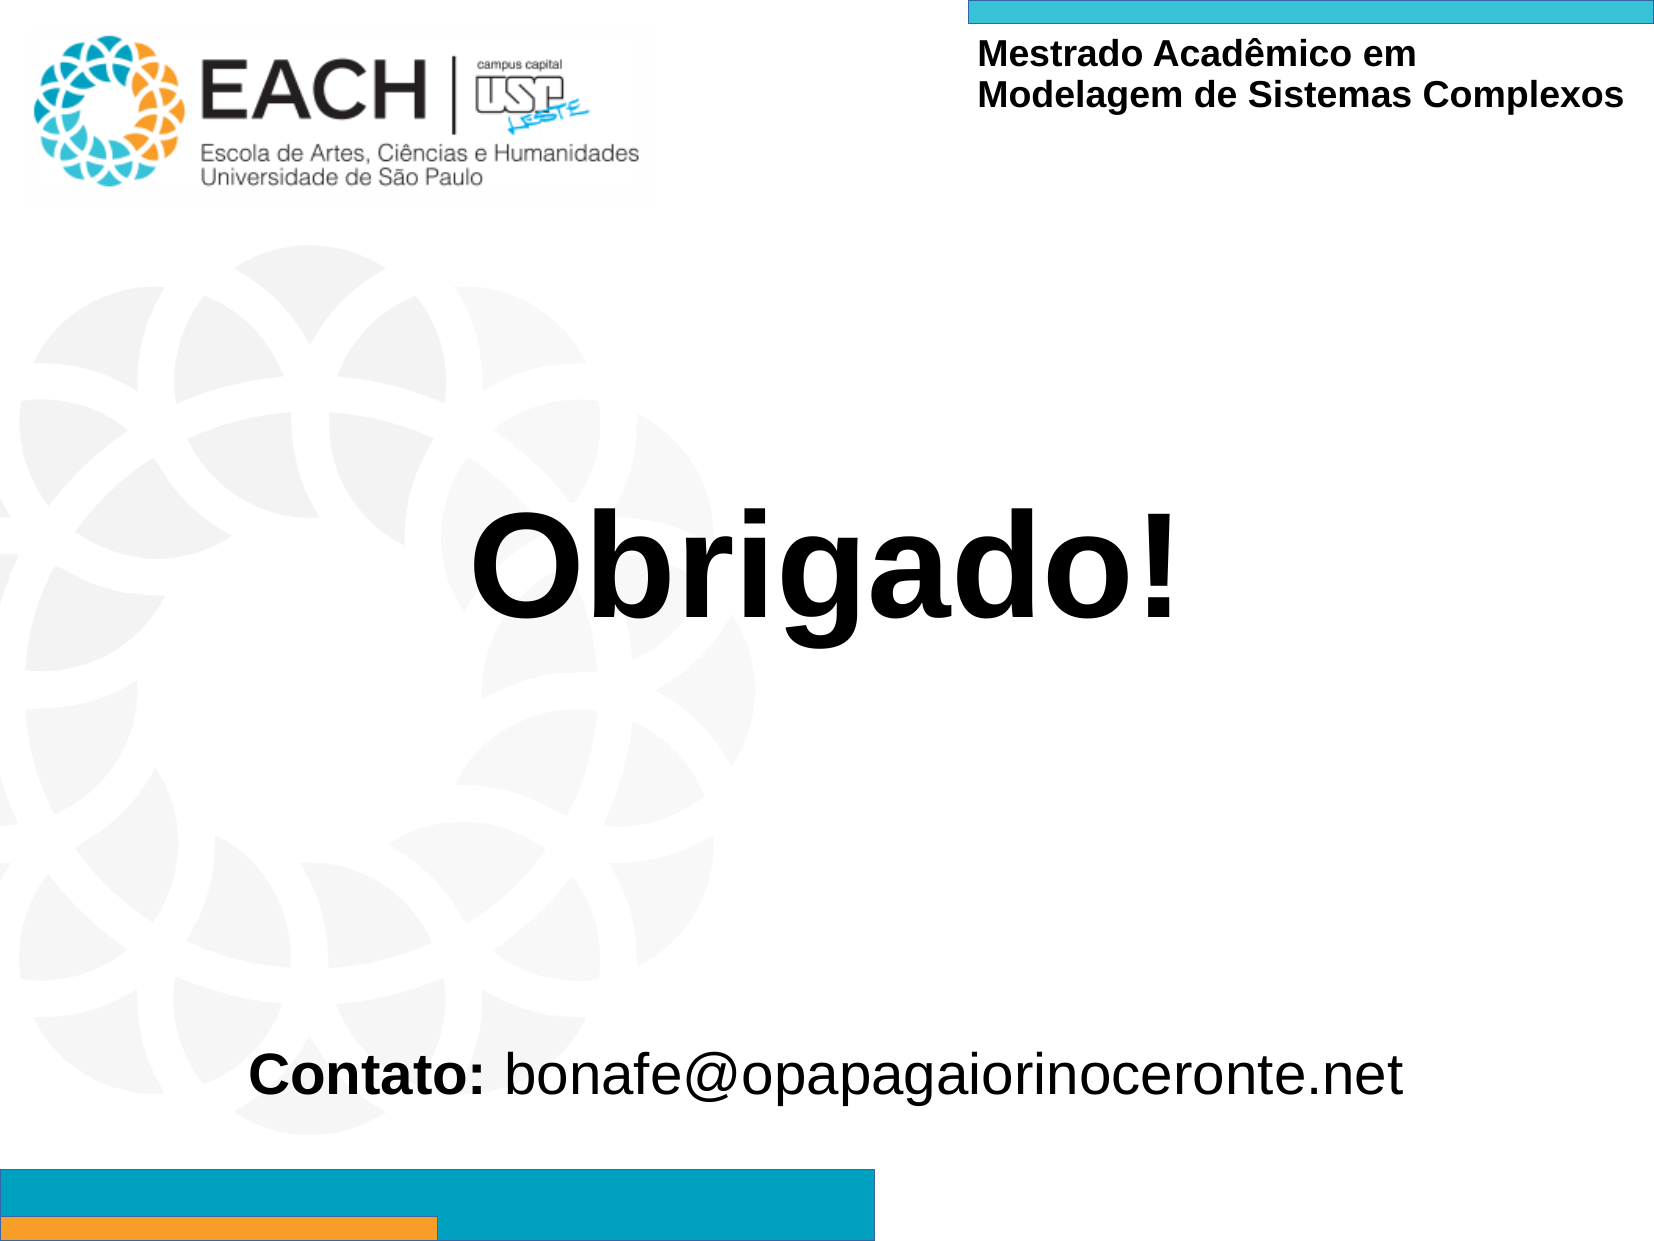

Mestrado Acadêmico em
Modelagem de Sistemas Complexos
Obrigado!
Contato: bonafe@opapagaiorinoceronte.net